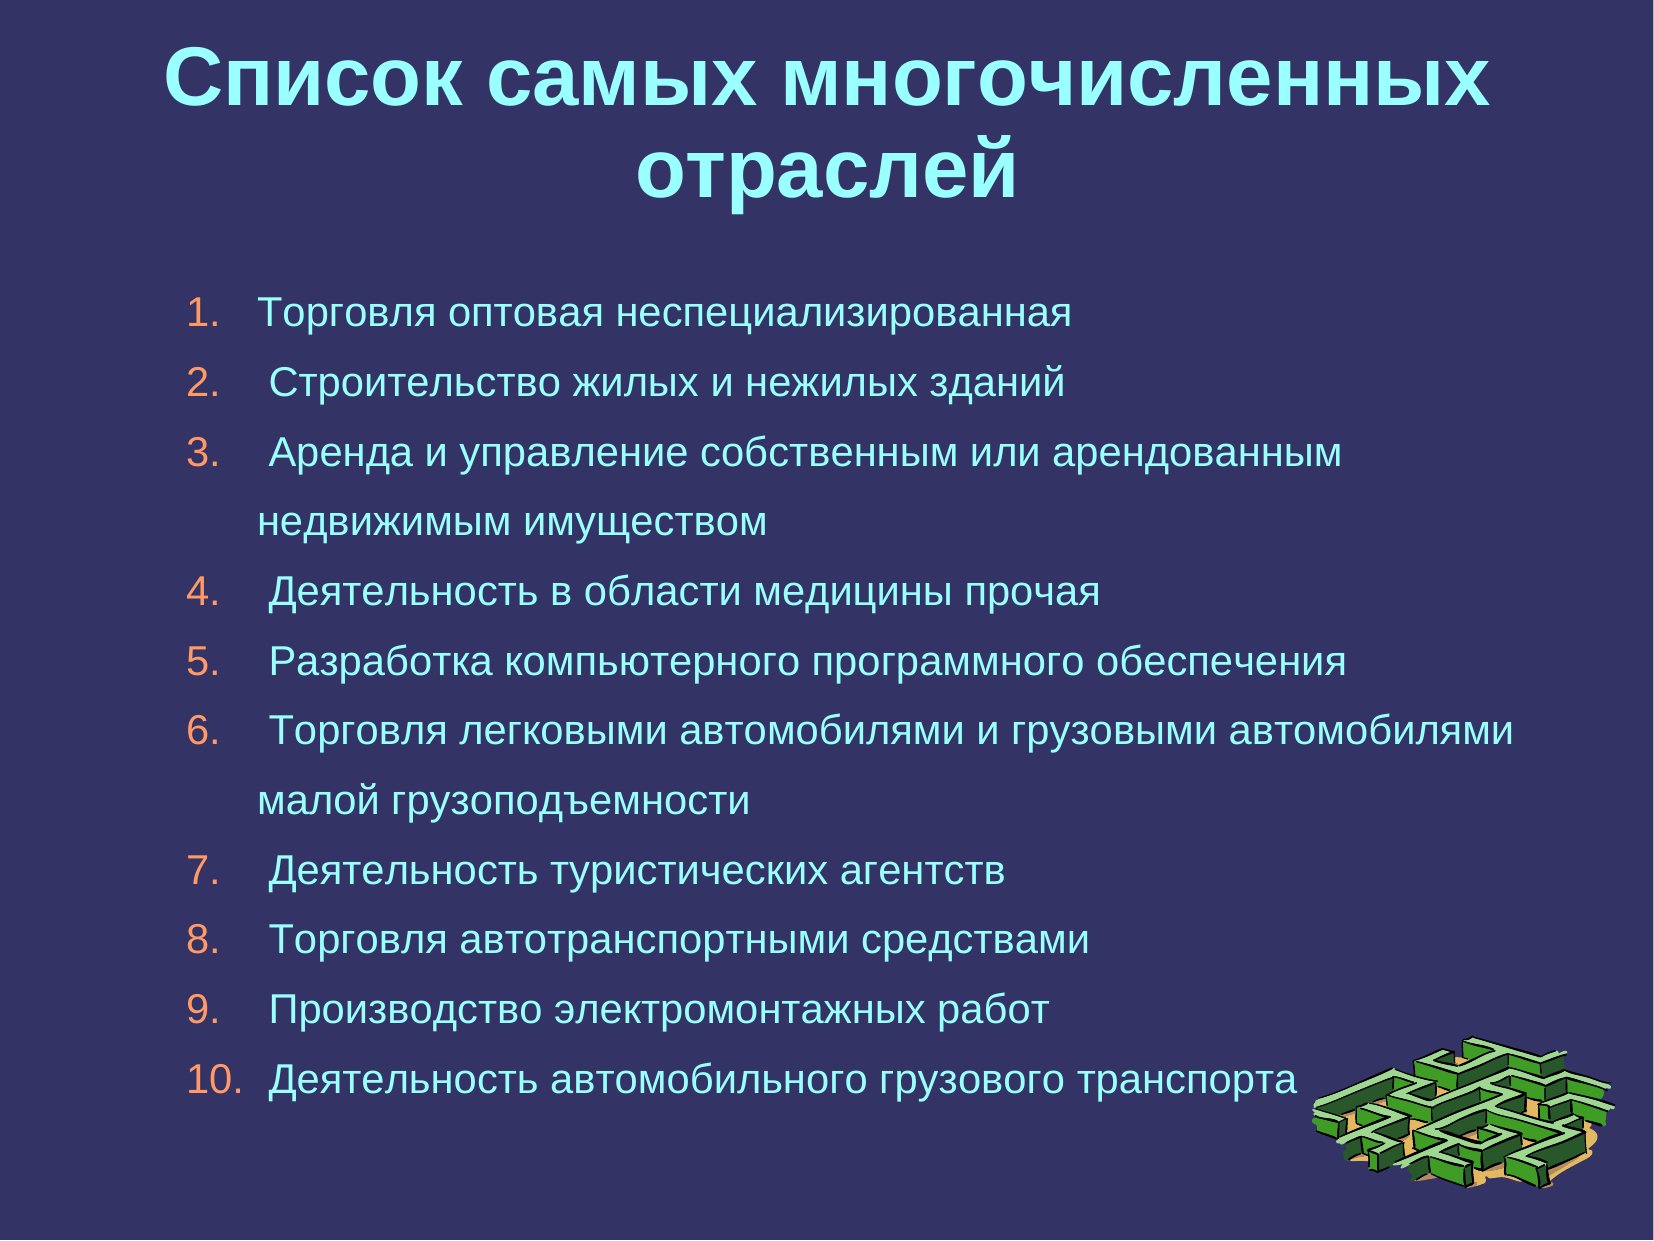

# Список самых многочисленных отраслей
Торговля оптовая неспециализированная
 Строительство жилых и нежилых зданий
 Аренда и управление собственным или арендованным недвижимым имуществом
 Деятельность в области медицины прочая
 Разработка компьютерного программного обеспечения
 Торговля легковыми автомобилями и грузовыми автомобилями малой грузоподъемности
 Деятельность туристических агентств
 Торговля автотранспортными средствами
 Производство электромонтажных работ
 Деятельность автомобильного грузового транспорта